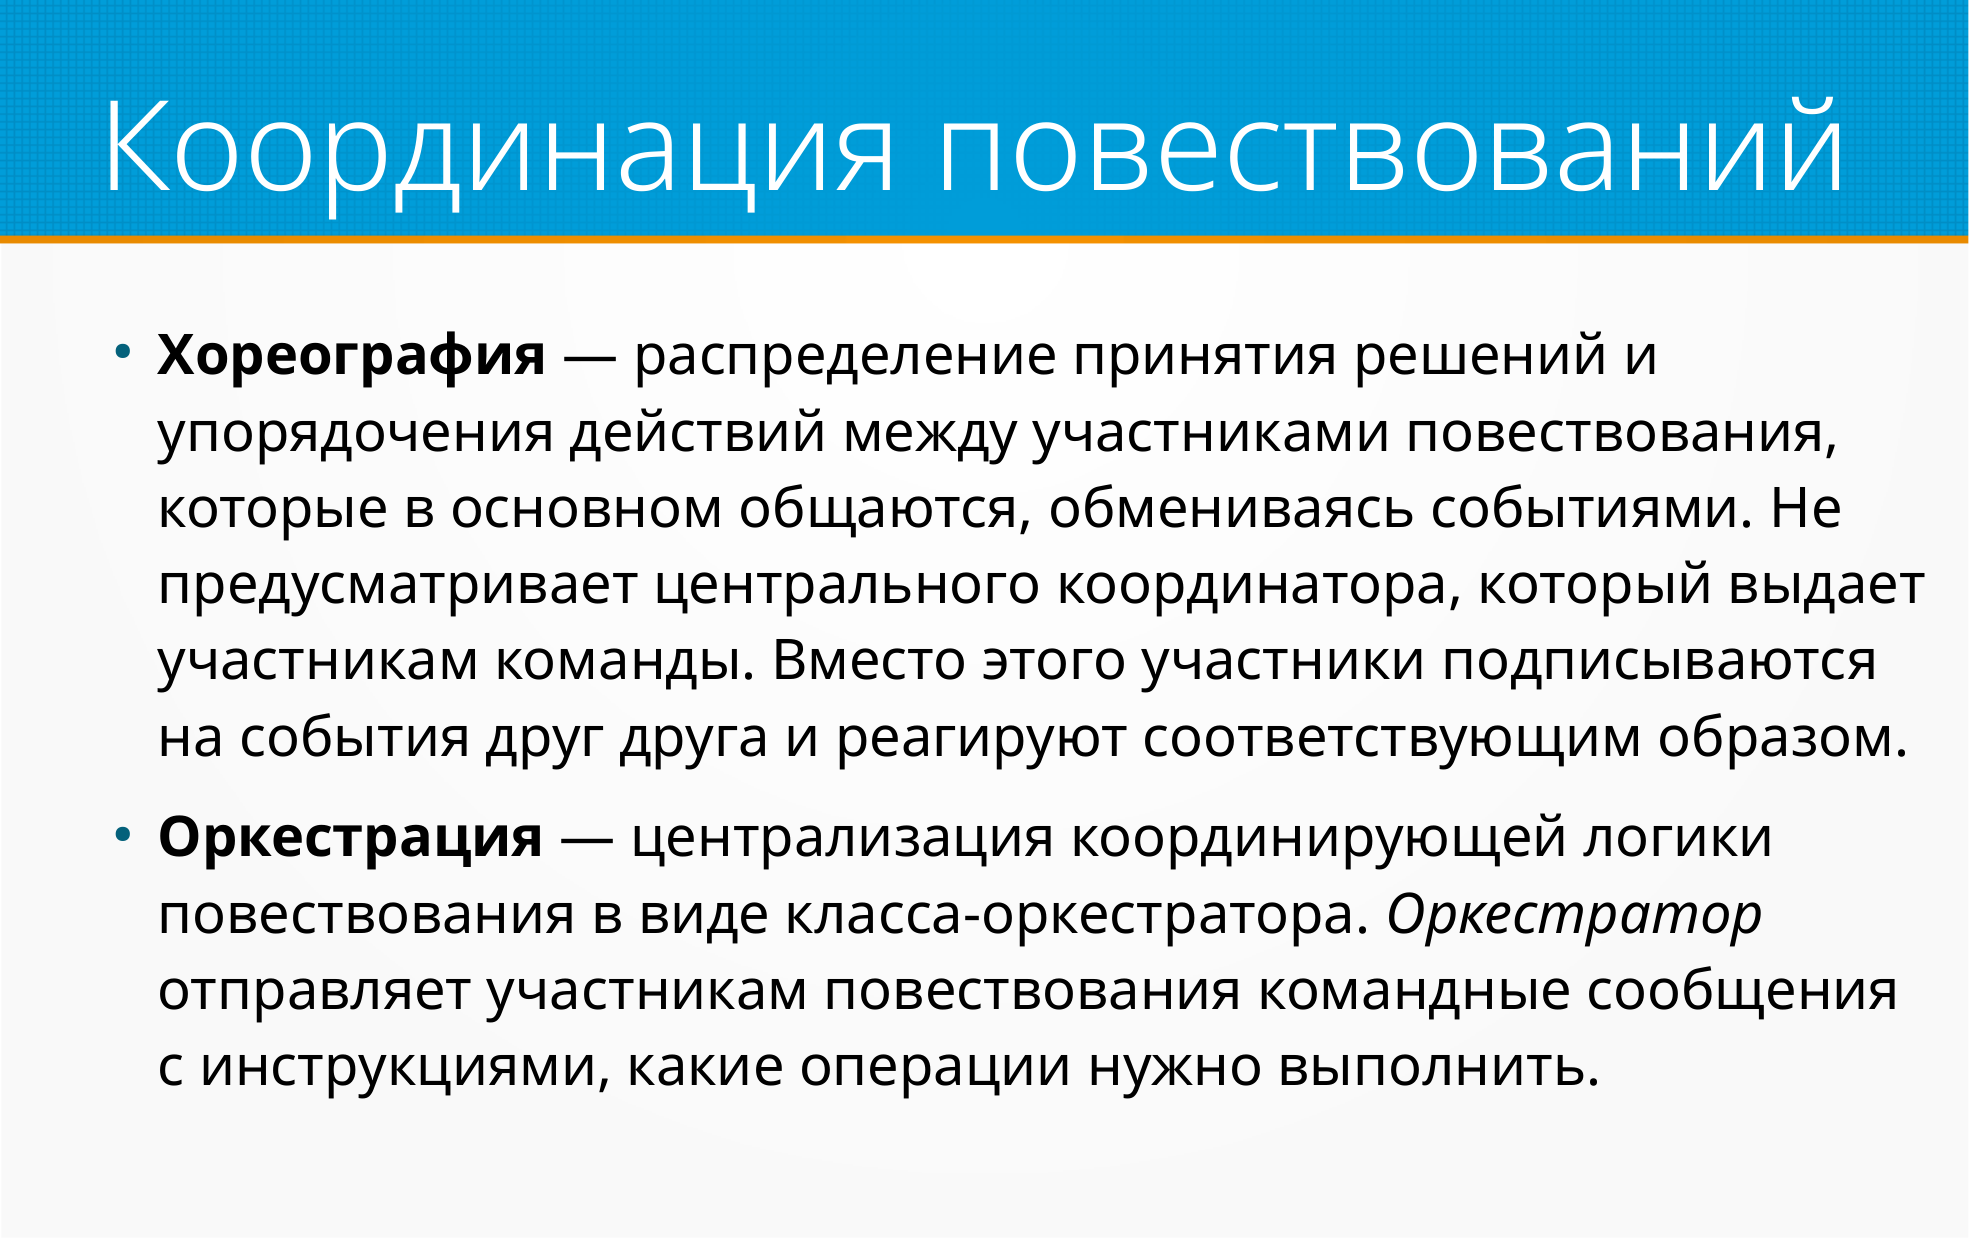

# Координация повествований
Хореография — распределение принятия решений и упорядочения действий между участниками повествования, которые в основном общаются, обмениваясь событиями. Не предусматривает центрального координатора, который выдает участникам команды. Вместо этого участники подписываются на события друг друга и реагируют соответствующим образом.
Оркестрация — централизация координирующей логики повествования в виде класса-оркестратора. Оркестратор отправляет участникам повествования командные сообщения с инструкциями, какие операции нужно выполнить.